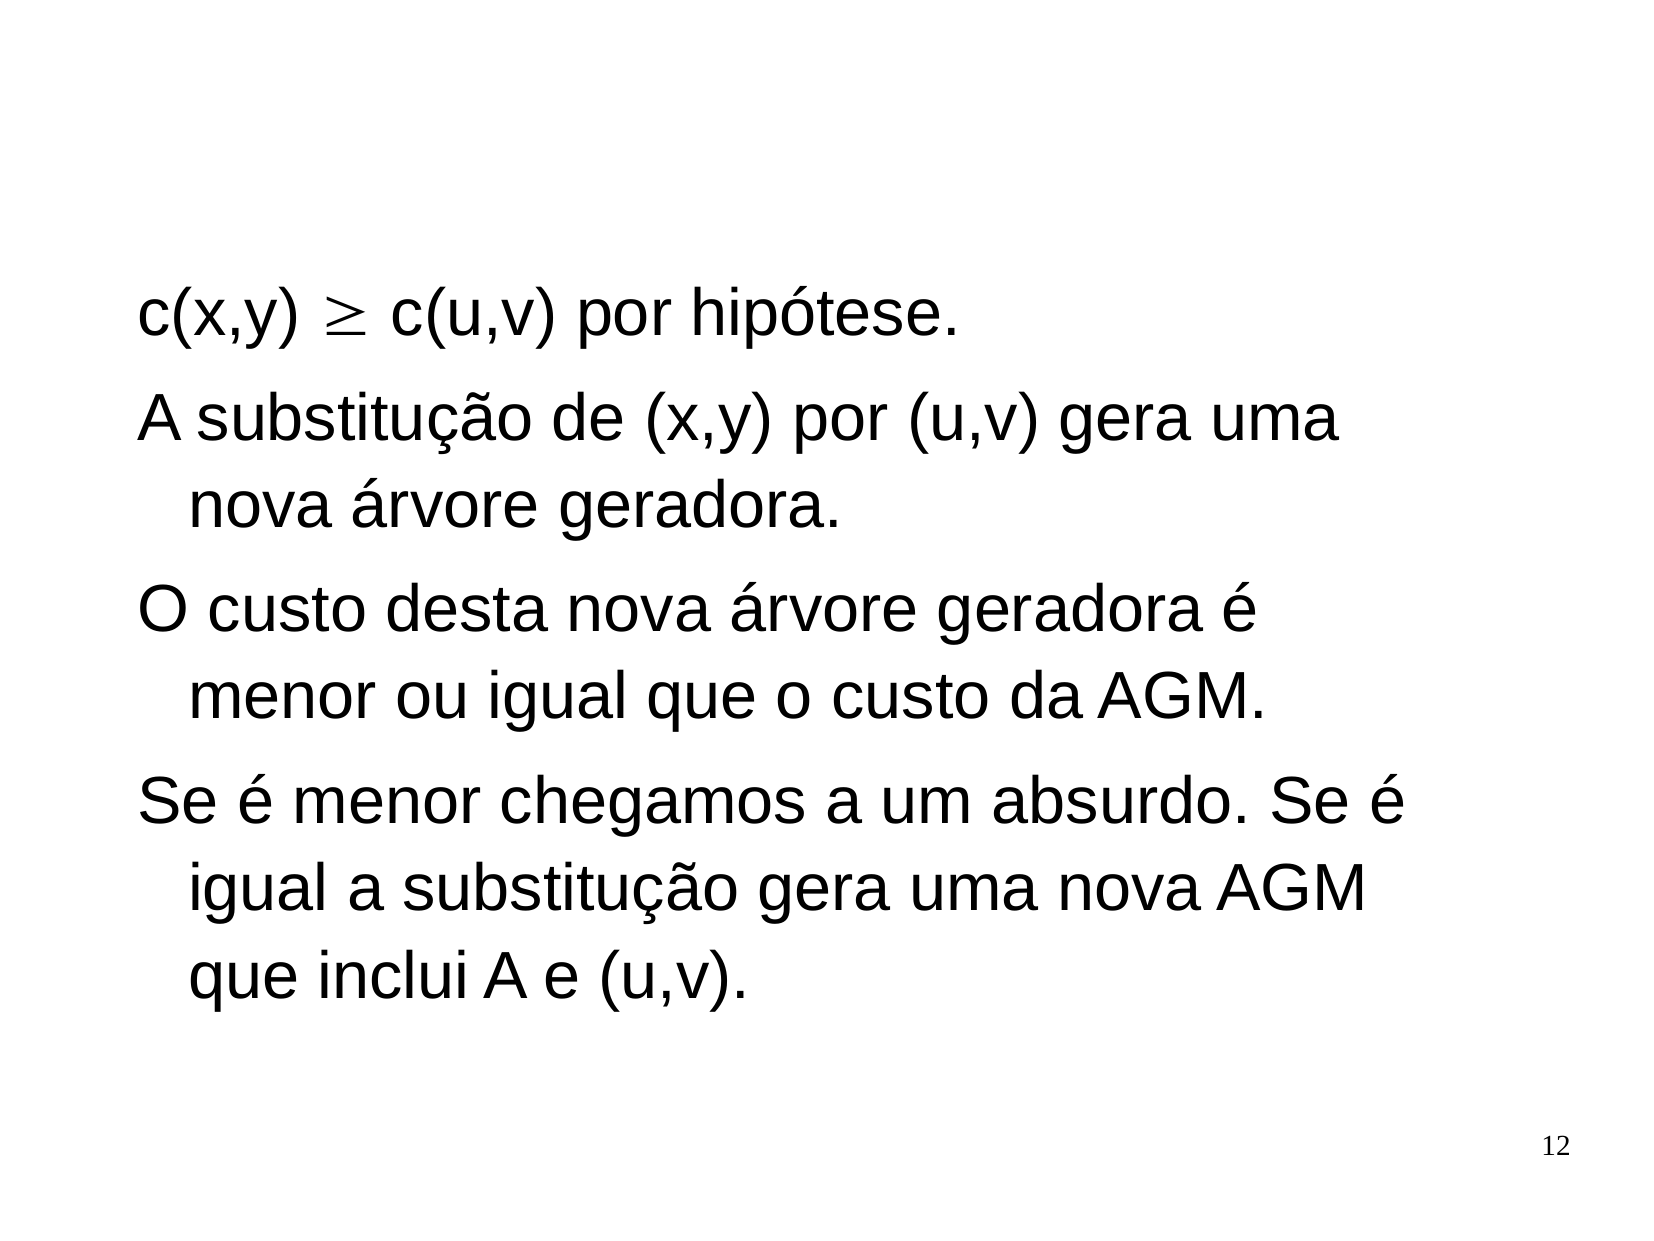

#
c(x,y)  c(u,v) por hipótese.
A substitução de (x,y) por (u,v) gera uma nova árvore geradora.
O custo desta nova árvore geradora é menor ou igual que o custo da AGM.
Se é menor chegamos a um absurdo. Se é igual a substitução gera uma nova AGM que inclui A e (u,v).
12